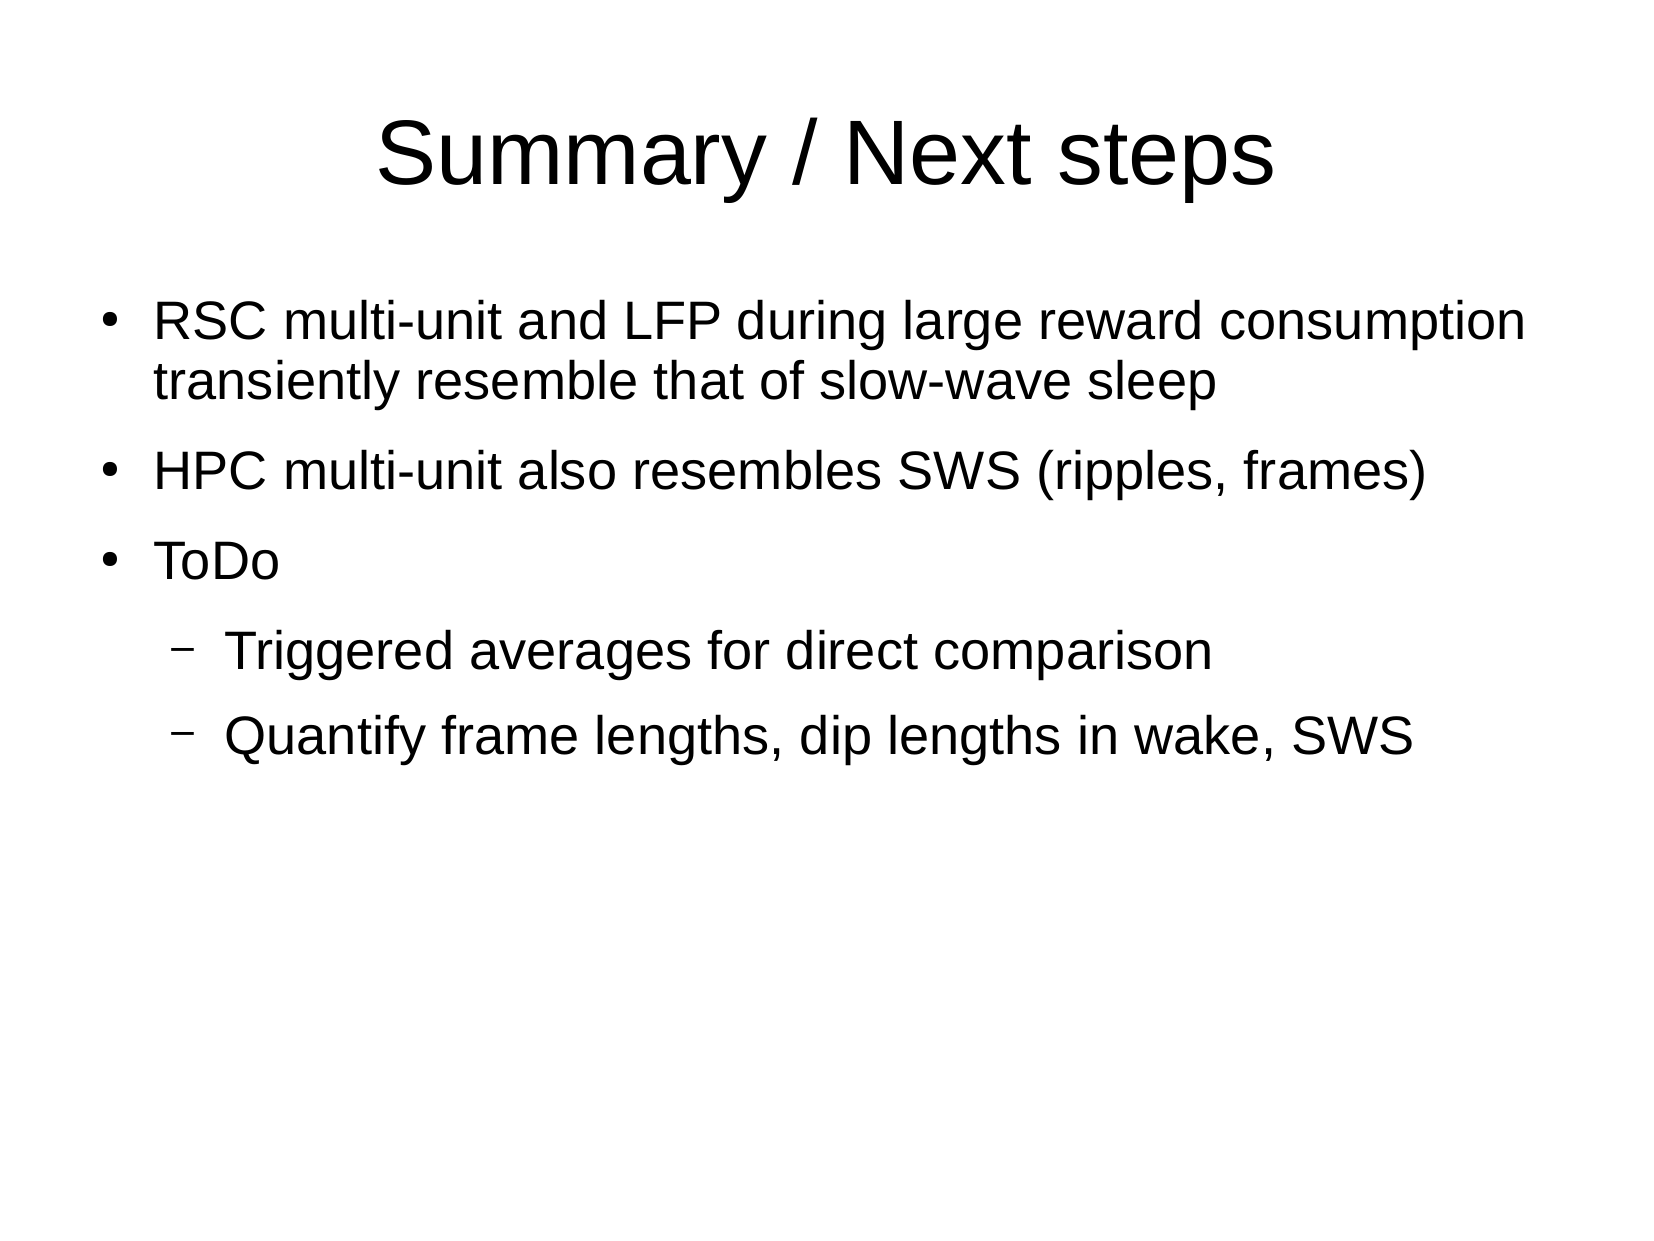

# Summary / Next steps
RSC multi-unit and LFP during large reward consumption transiently resemble that of slow-wave sleep
HPC multi-unit also resembles SWS (ripples, frames)
ToDo
Triggered averages for direct comparison
Quantify frame lengths, dip lengths in wake, SWS